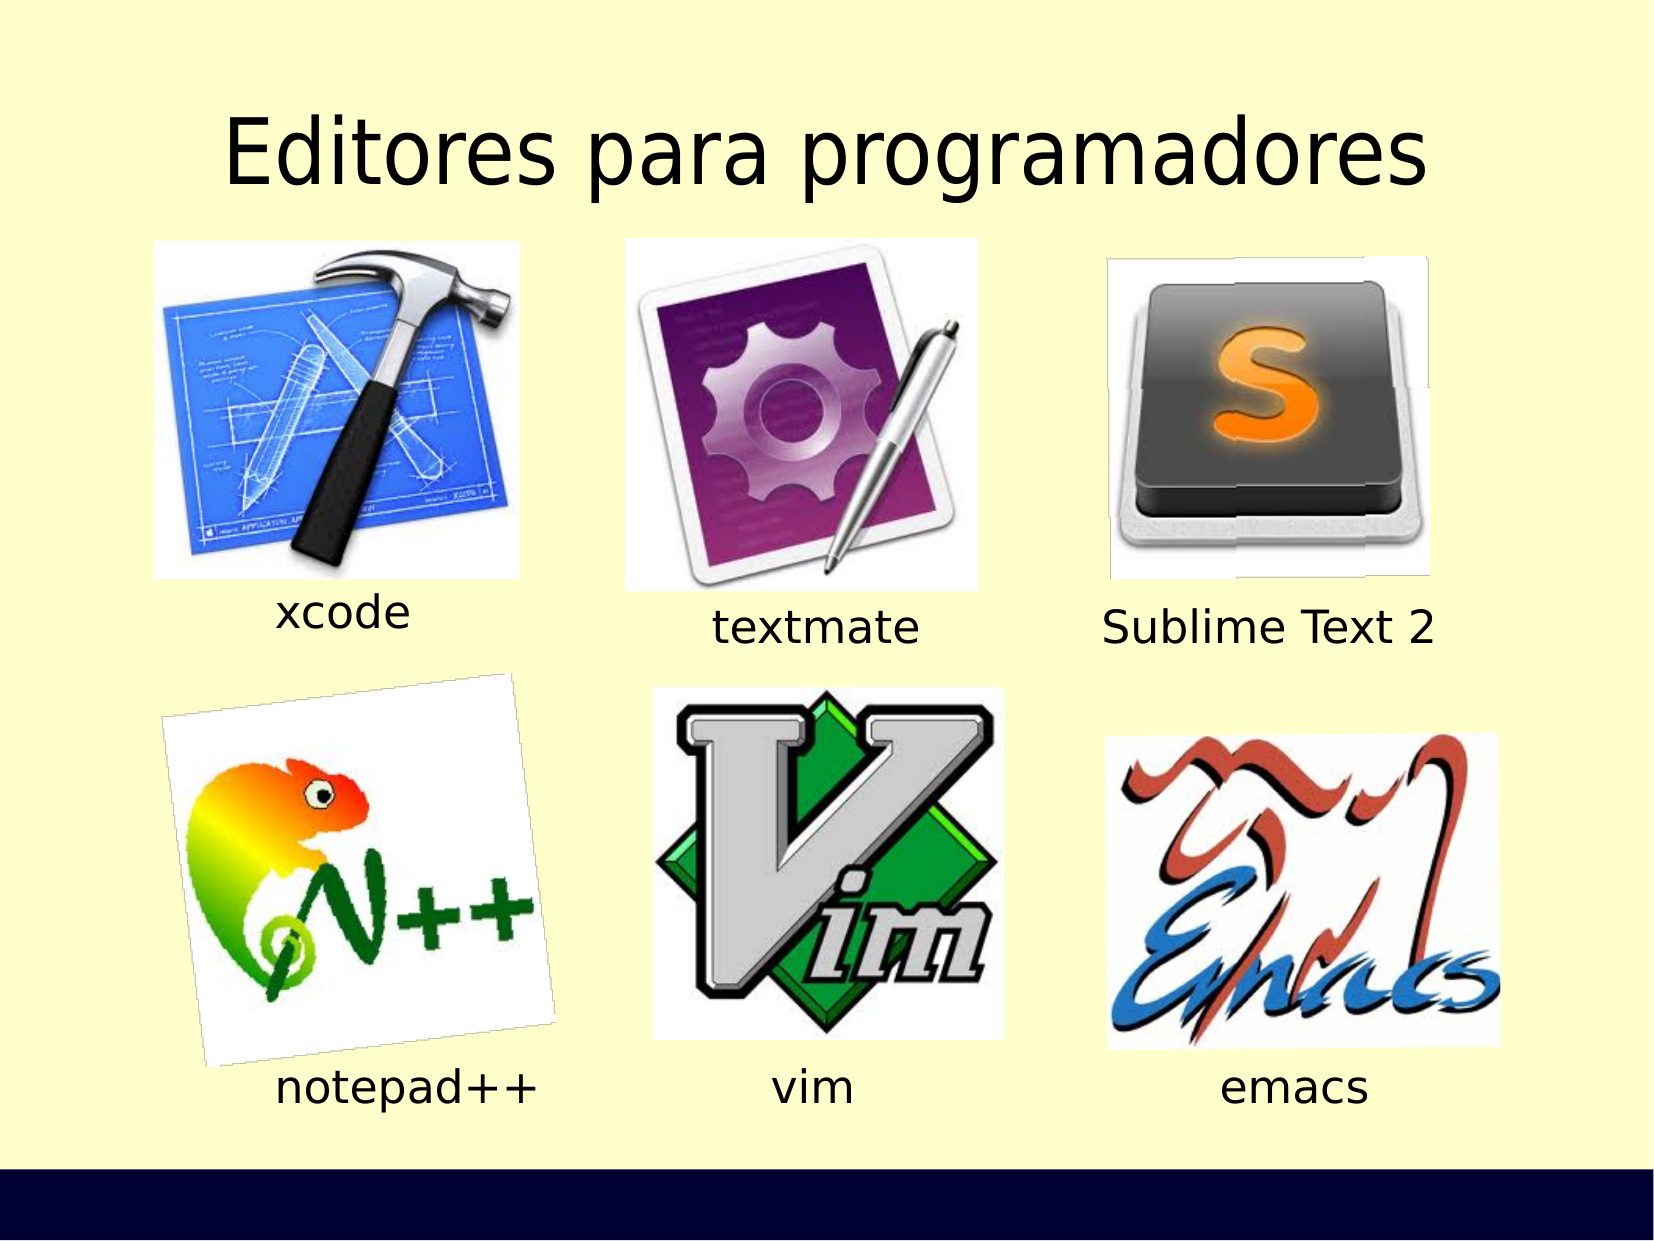

# Editores para programadores
xcode
textmate
Sublime Text 2
notepad++
vim
emacs